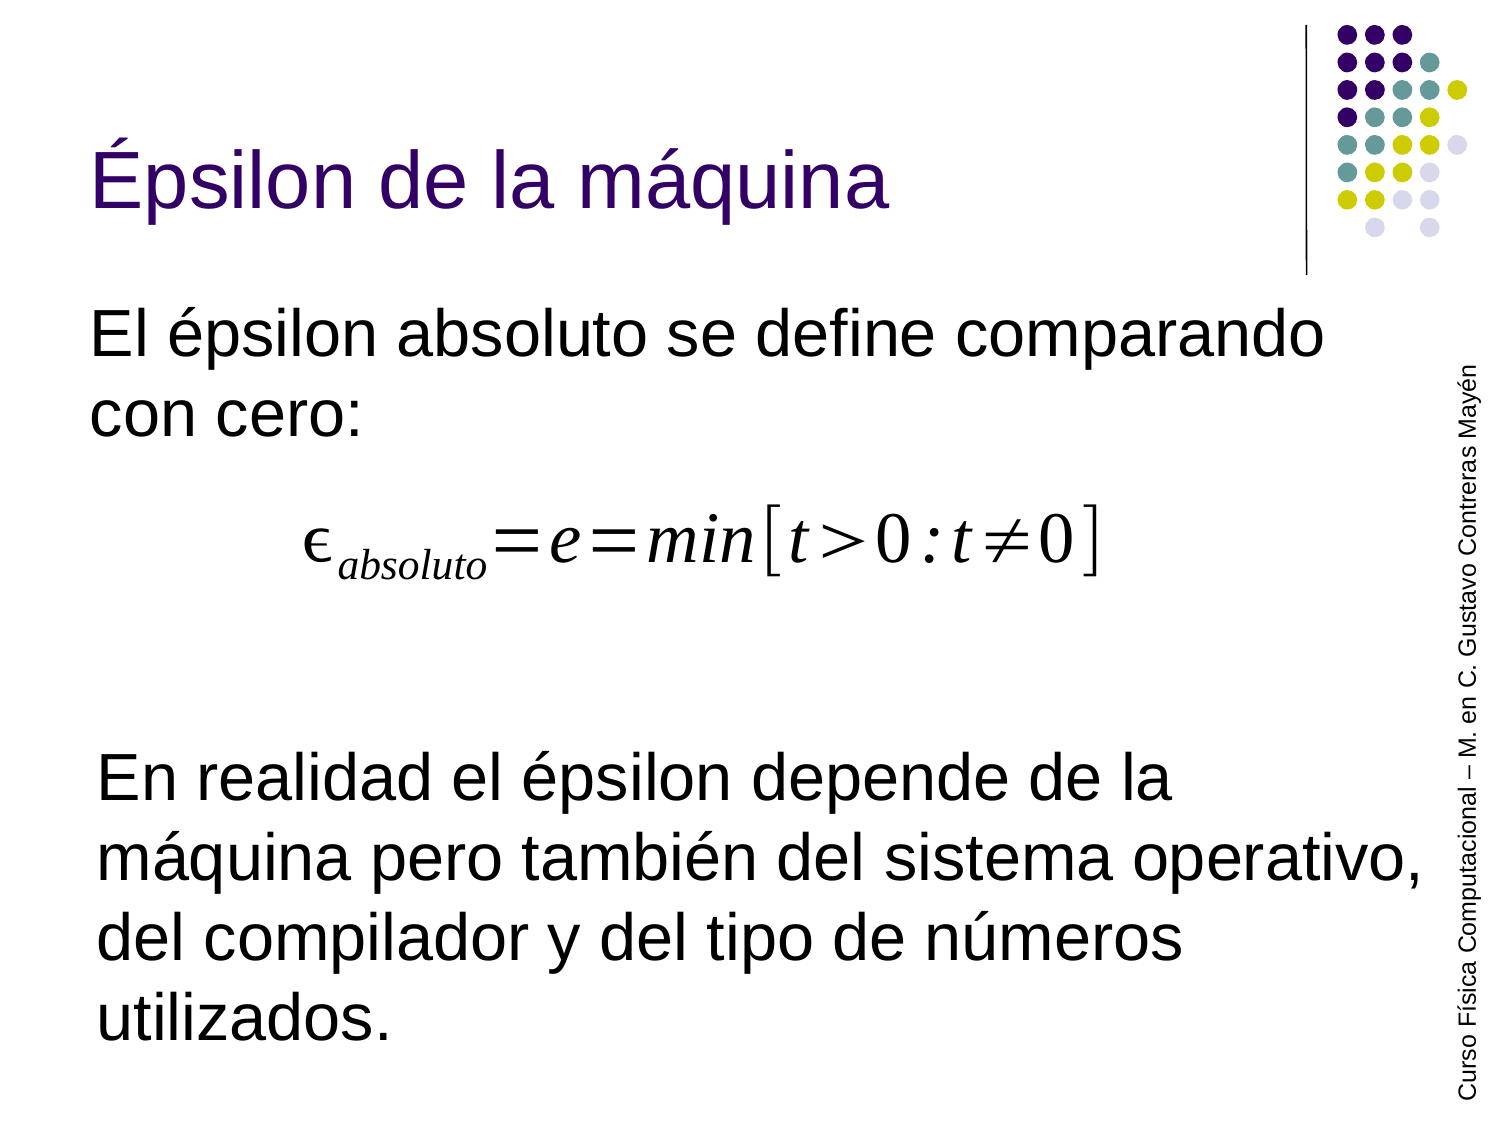

Épsilon de la máquina
El épsilon absoluto se define comparando con cero:
En realidad el épsilon depende de la máquina pero también del sistema operativo, del compilador y del tipo de números utilizados.